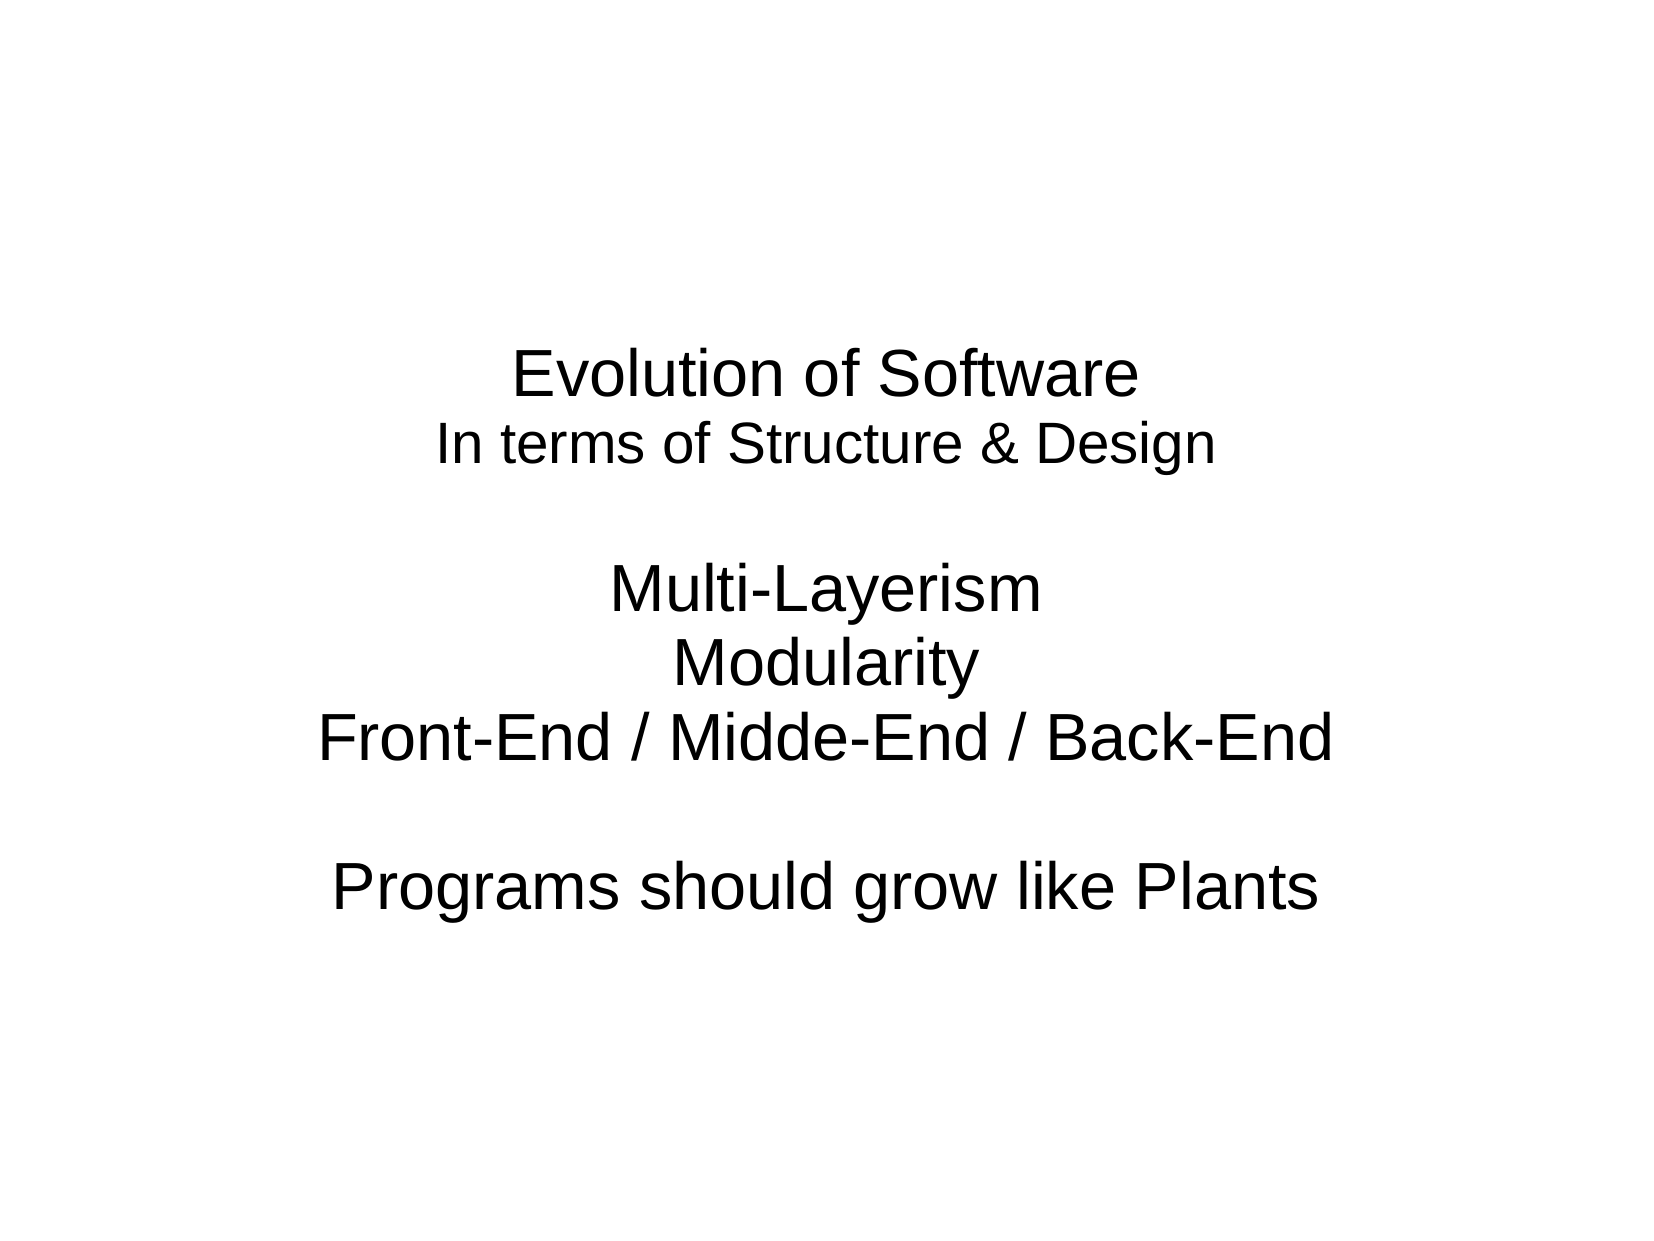

# Evolution of Software
In terms of Structure & Design
Multi-Layerism
Modularity
Front-End / Midde-End / Back-End
Programs should grow like Plants